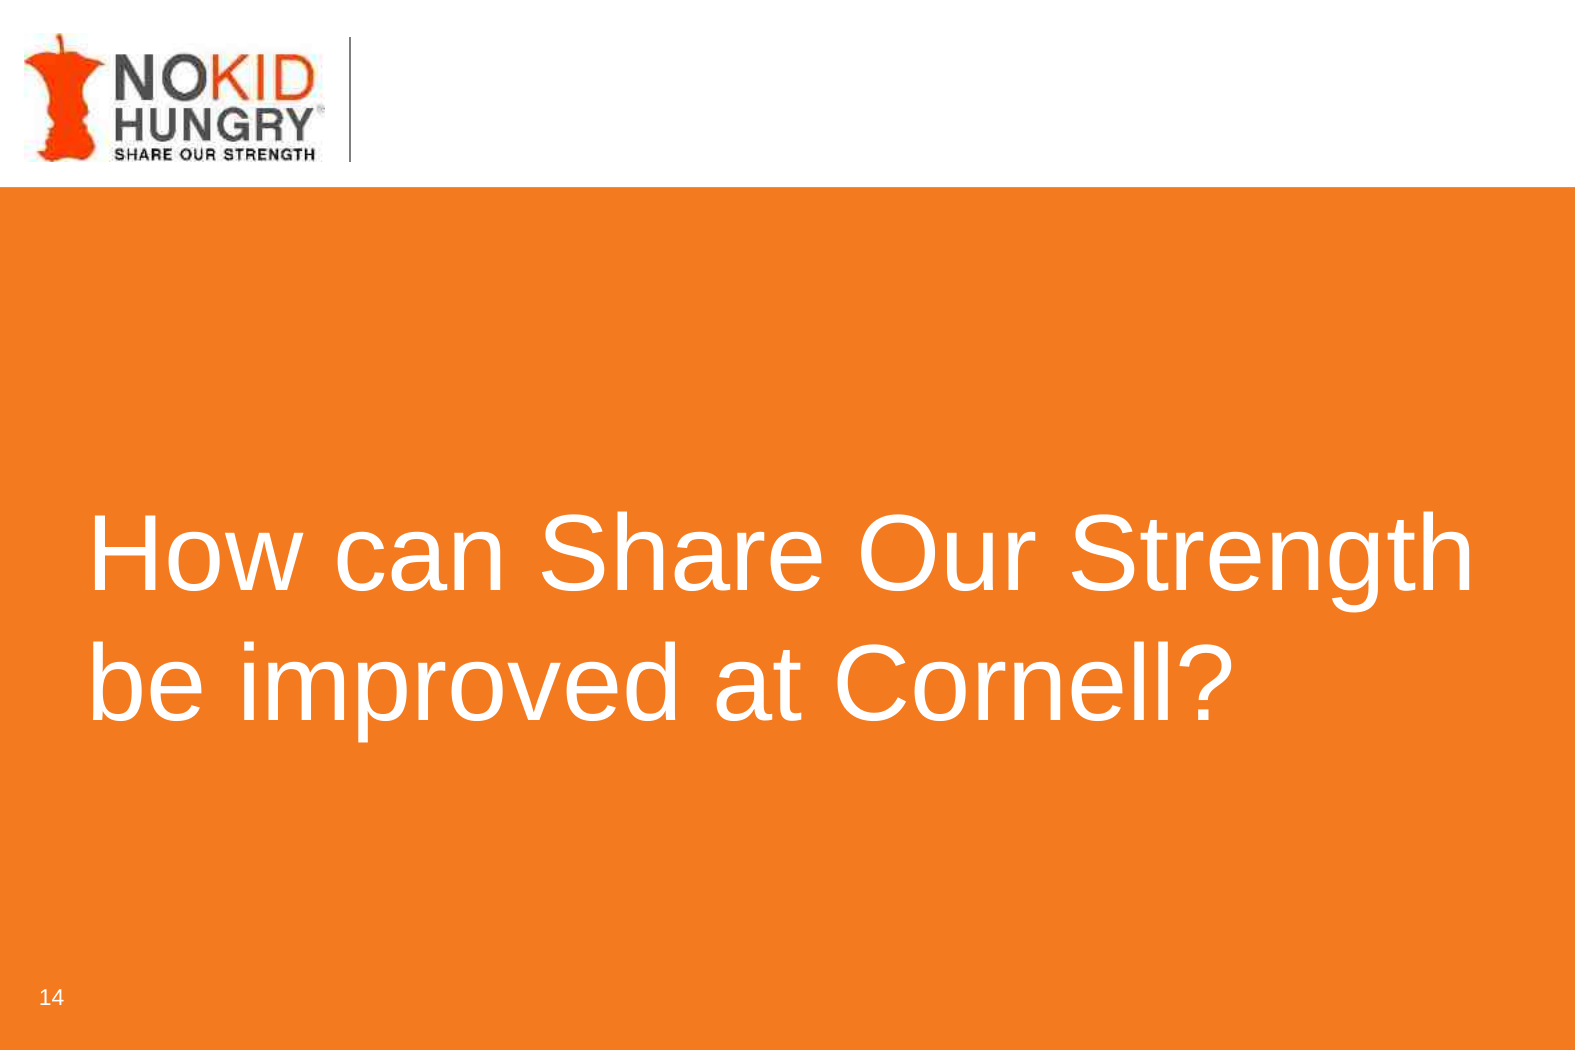

# How can Share Our Strength be improved at Cornell?